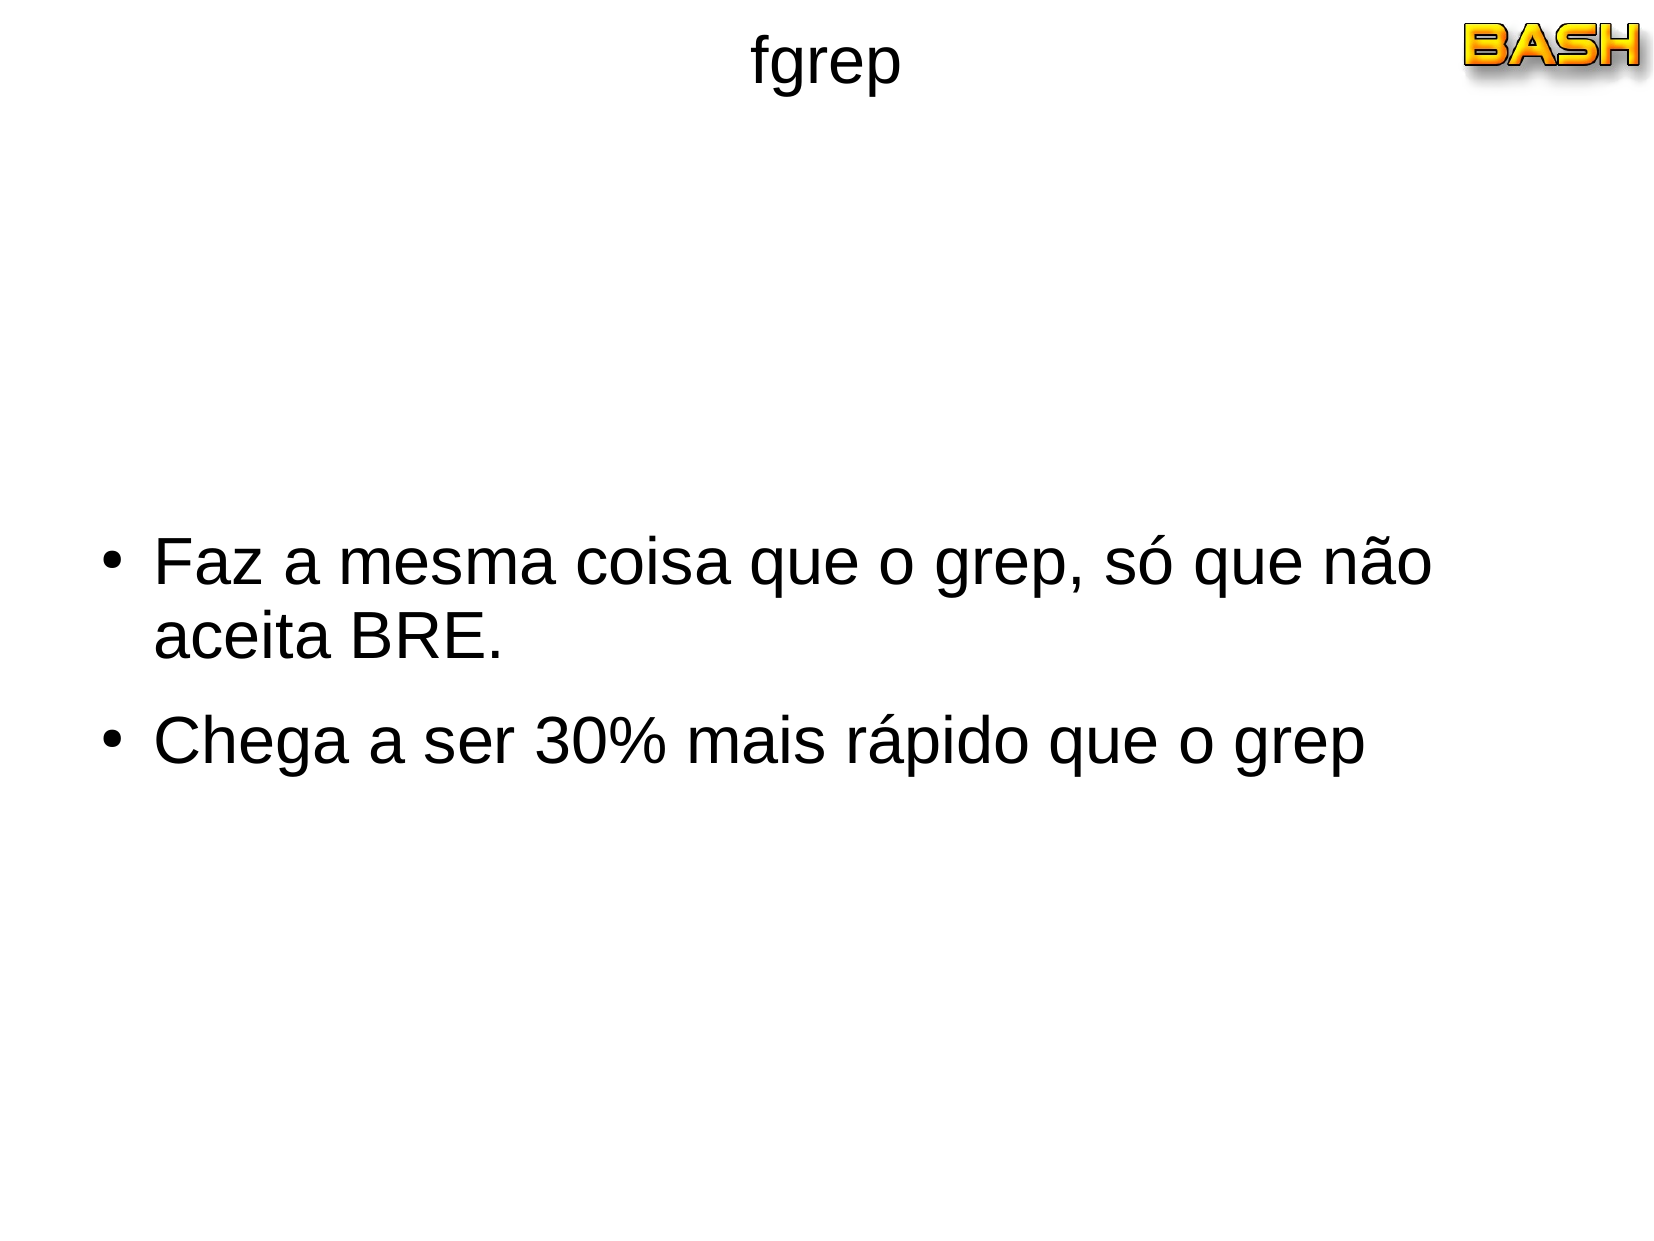

# fgrep
Faz a mesma coisa que o grep, só que não aceita BRE.
Chega a ser 30% mais rápido que o grep